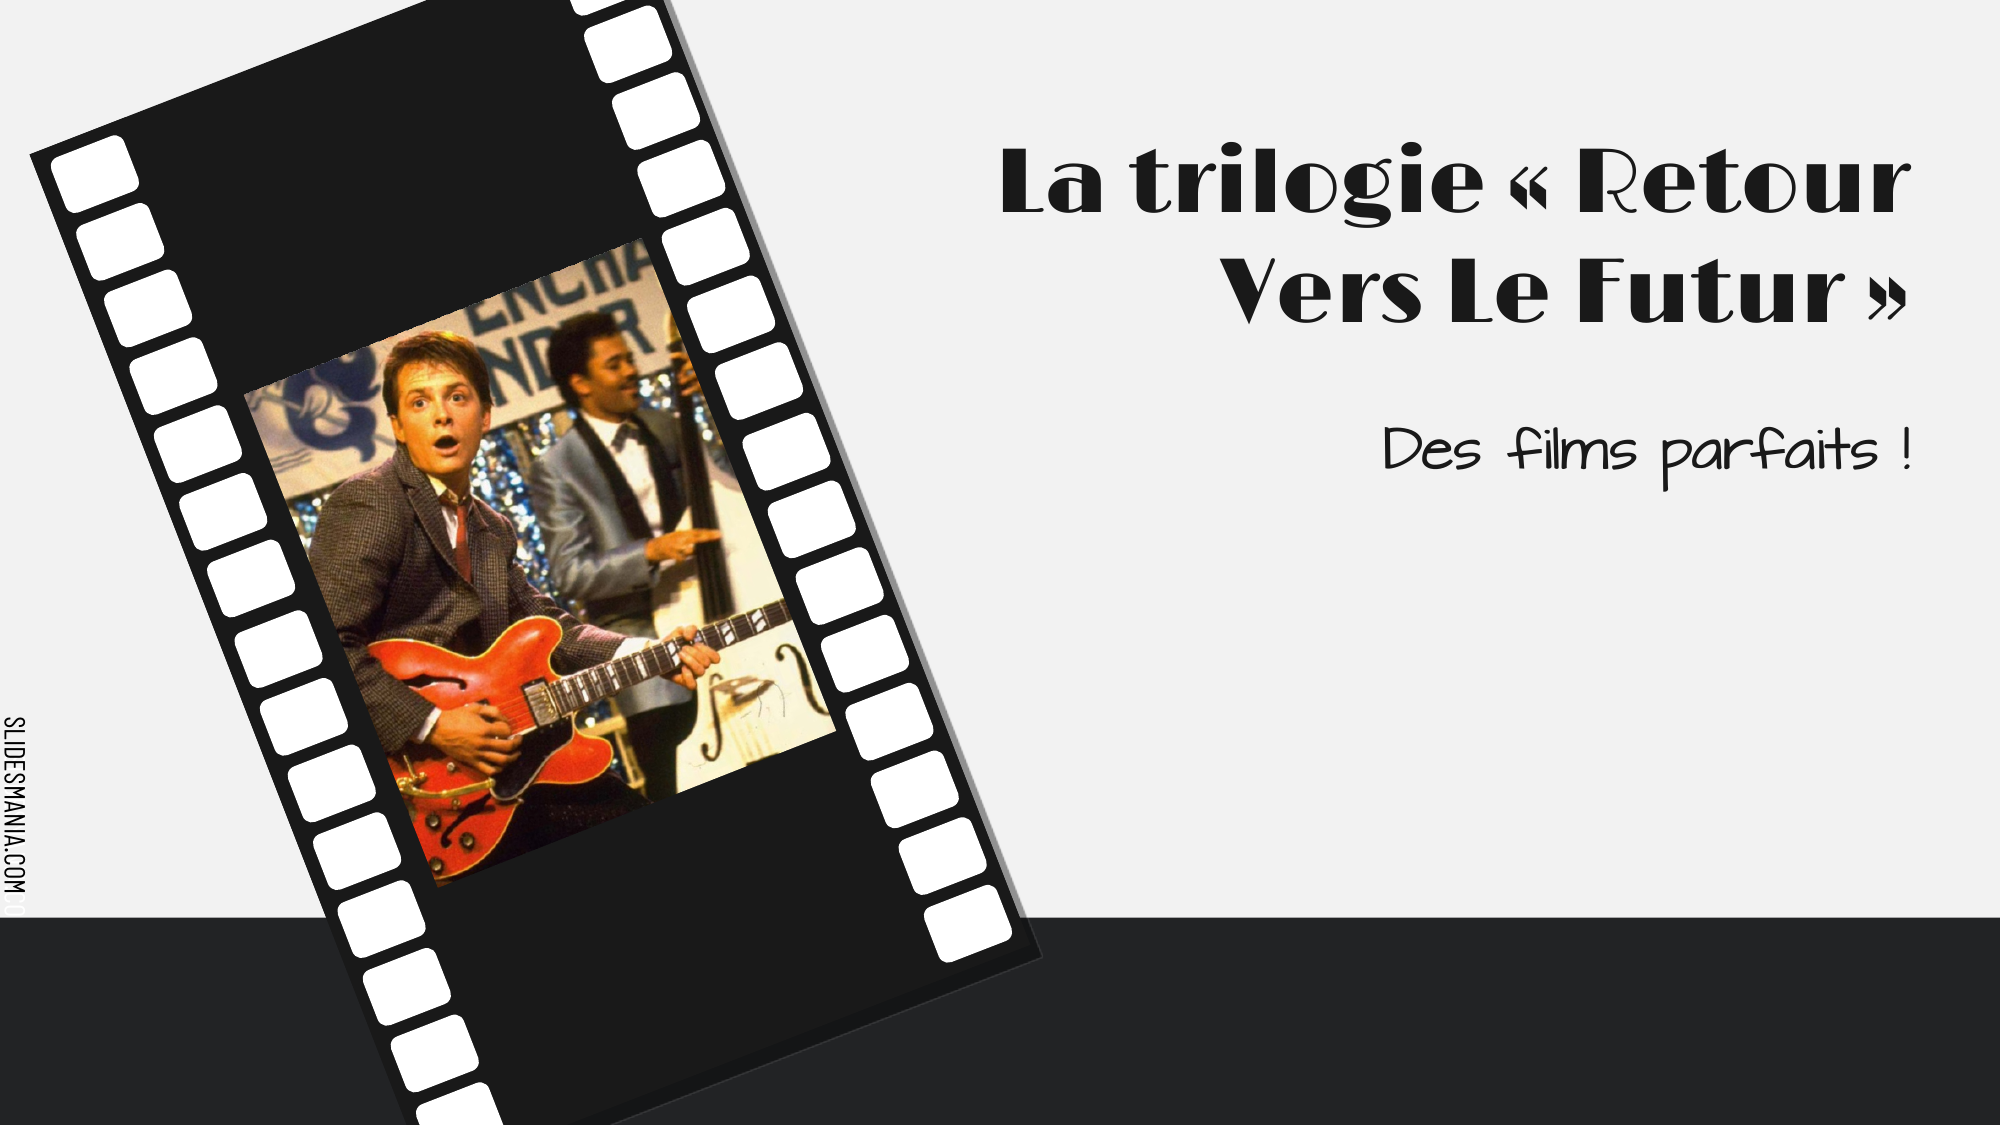

La trilogie « Retour Vers Le Futur »
Des films parfaits !